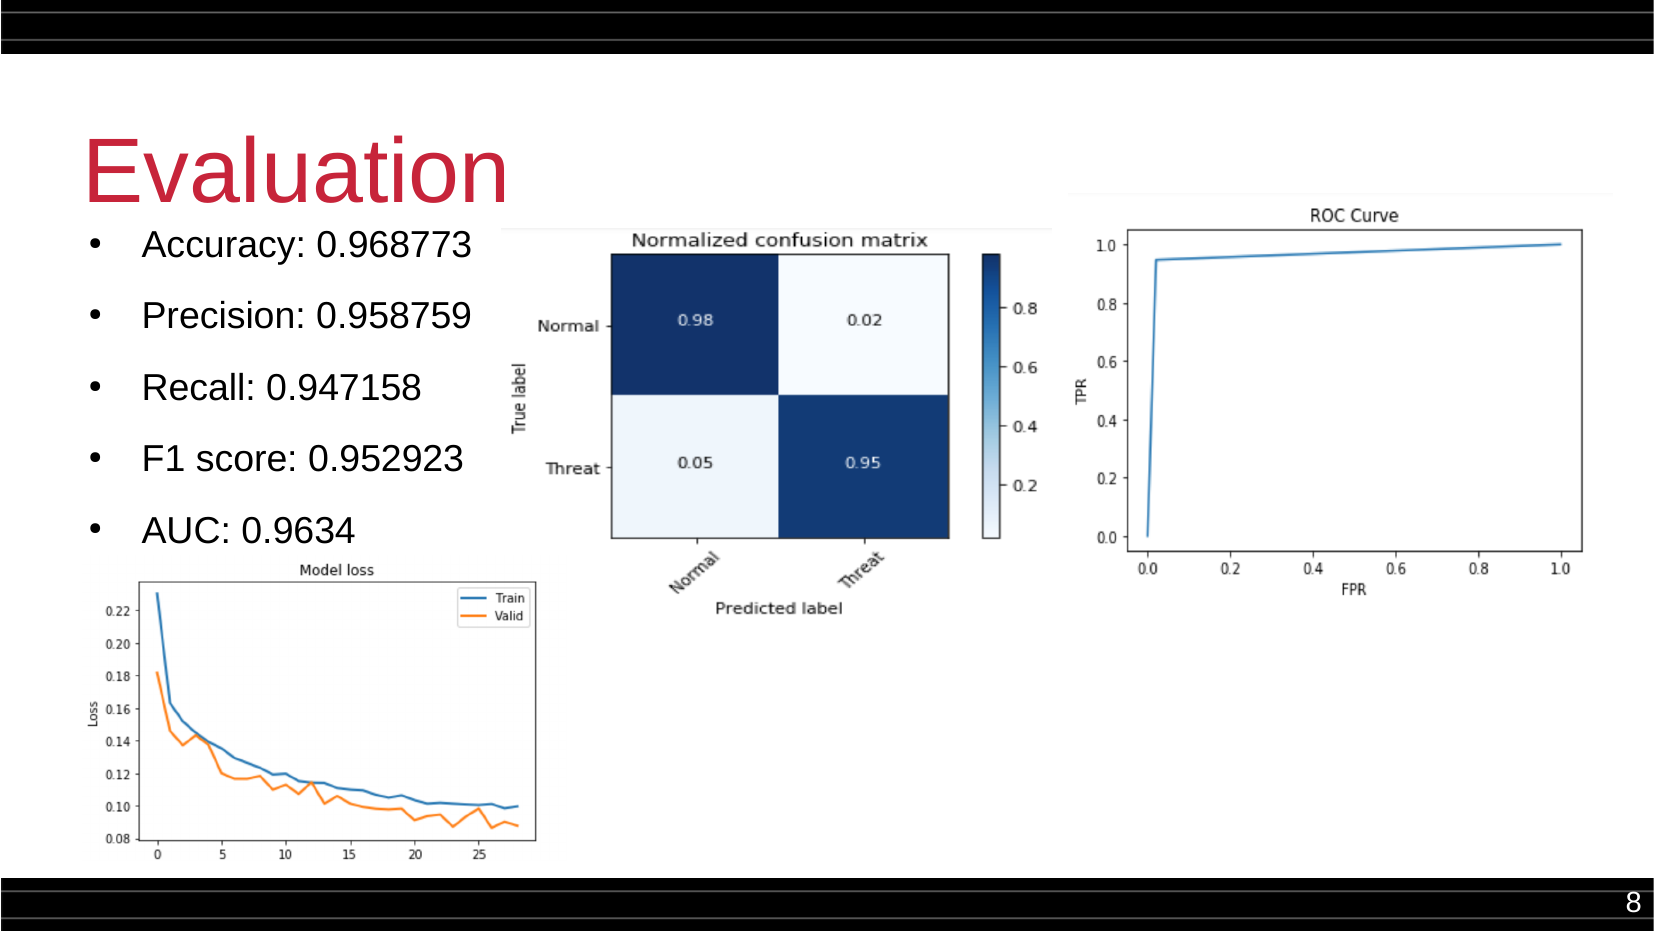

# Evaluation
Accuracy: 0.968773
Precision: 0.958759
Recall: 0.947158
F1 score: 0.952923
AUC: 0.9634